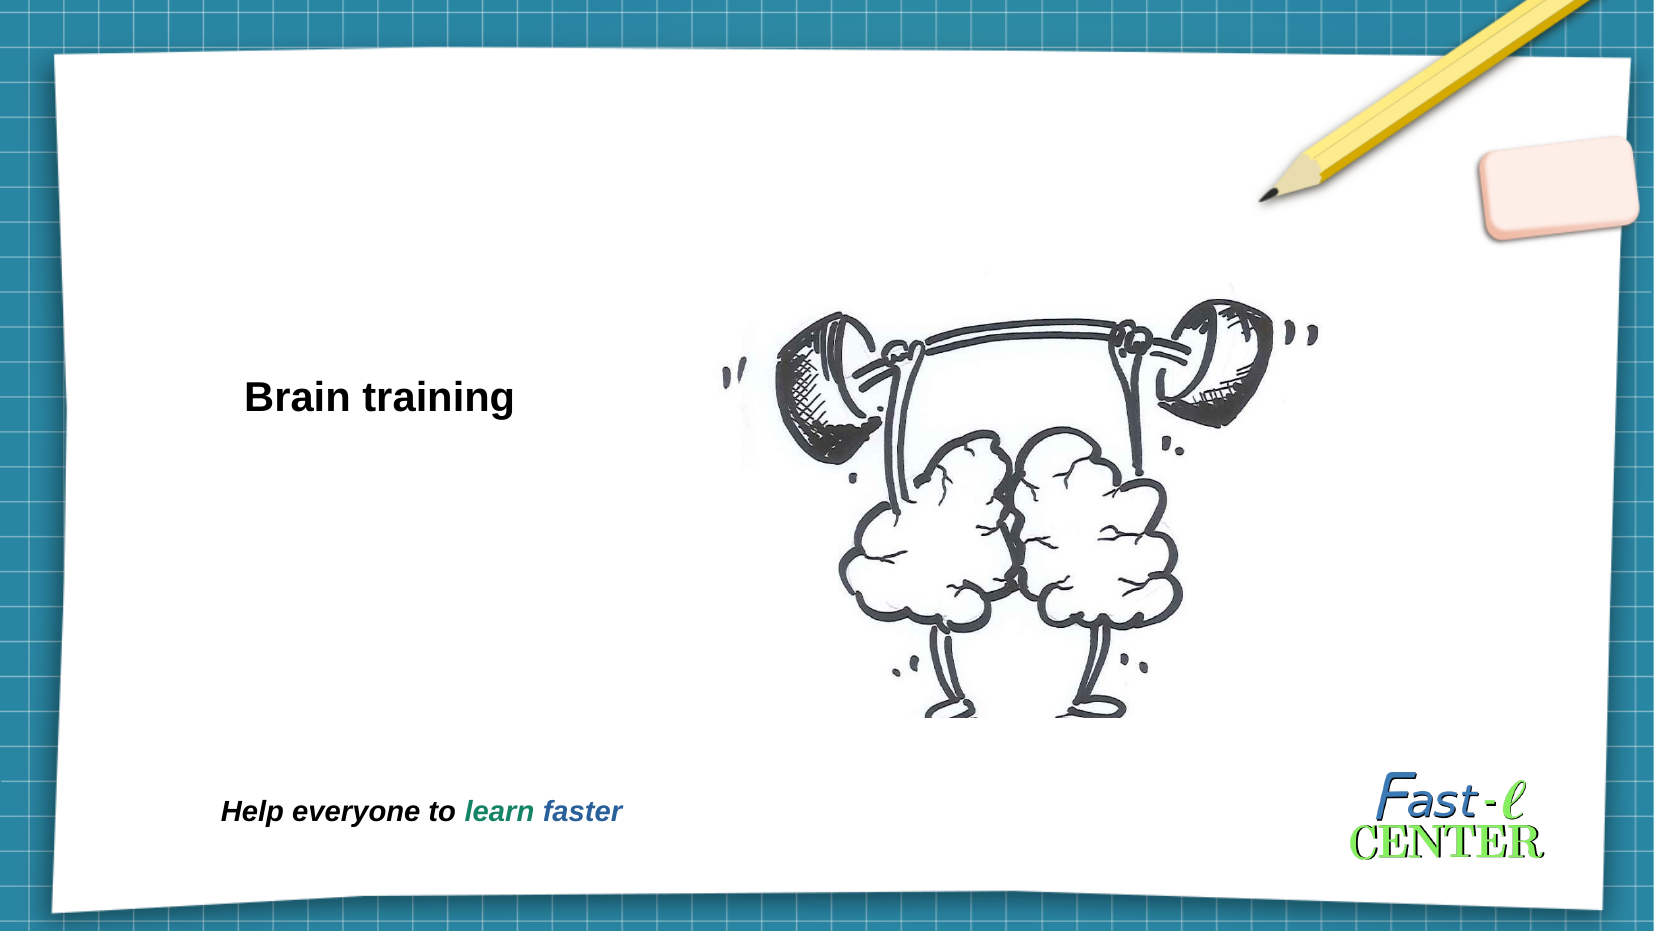

Brain training
Help everyone to learn faster